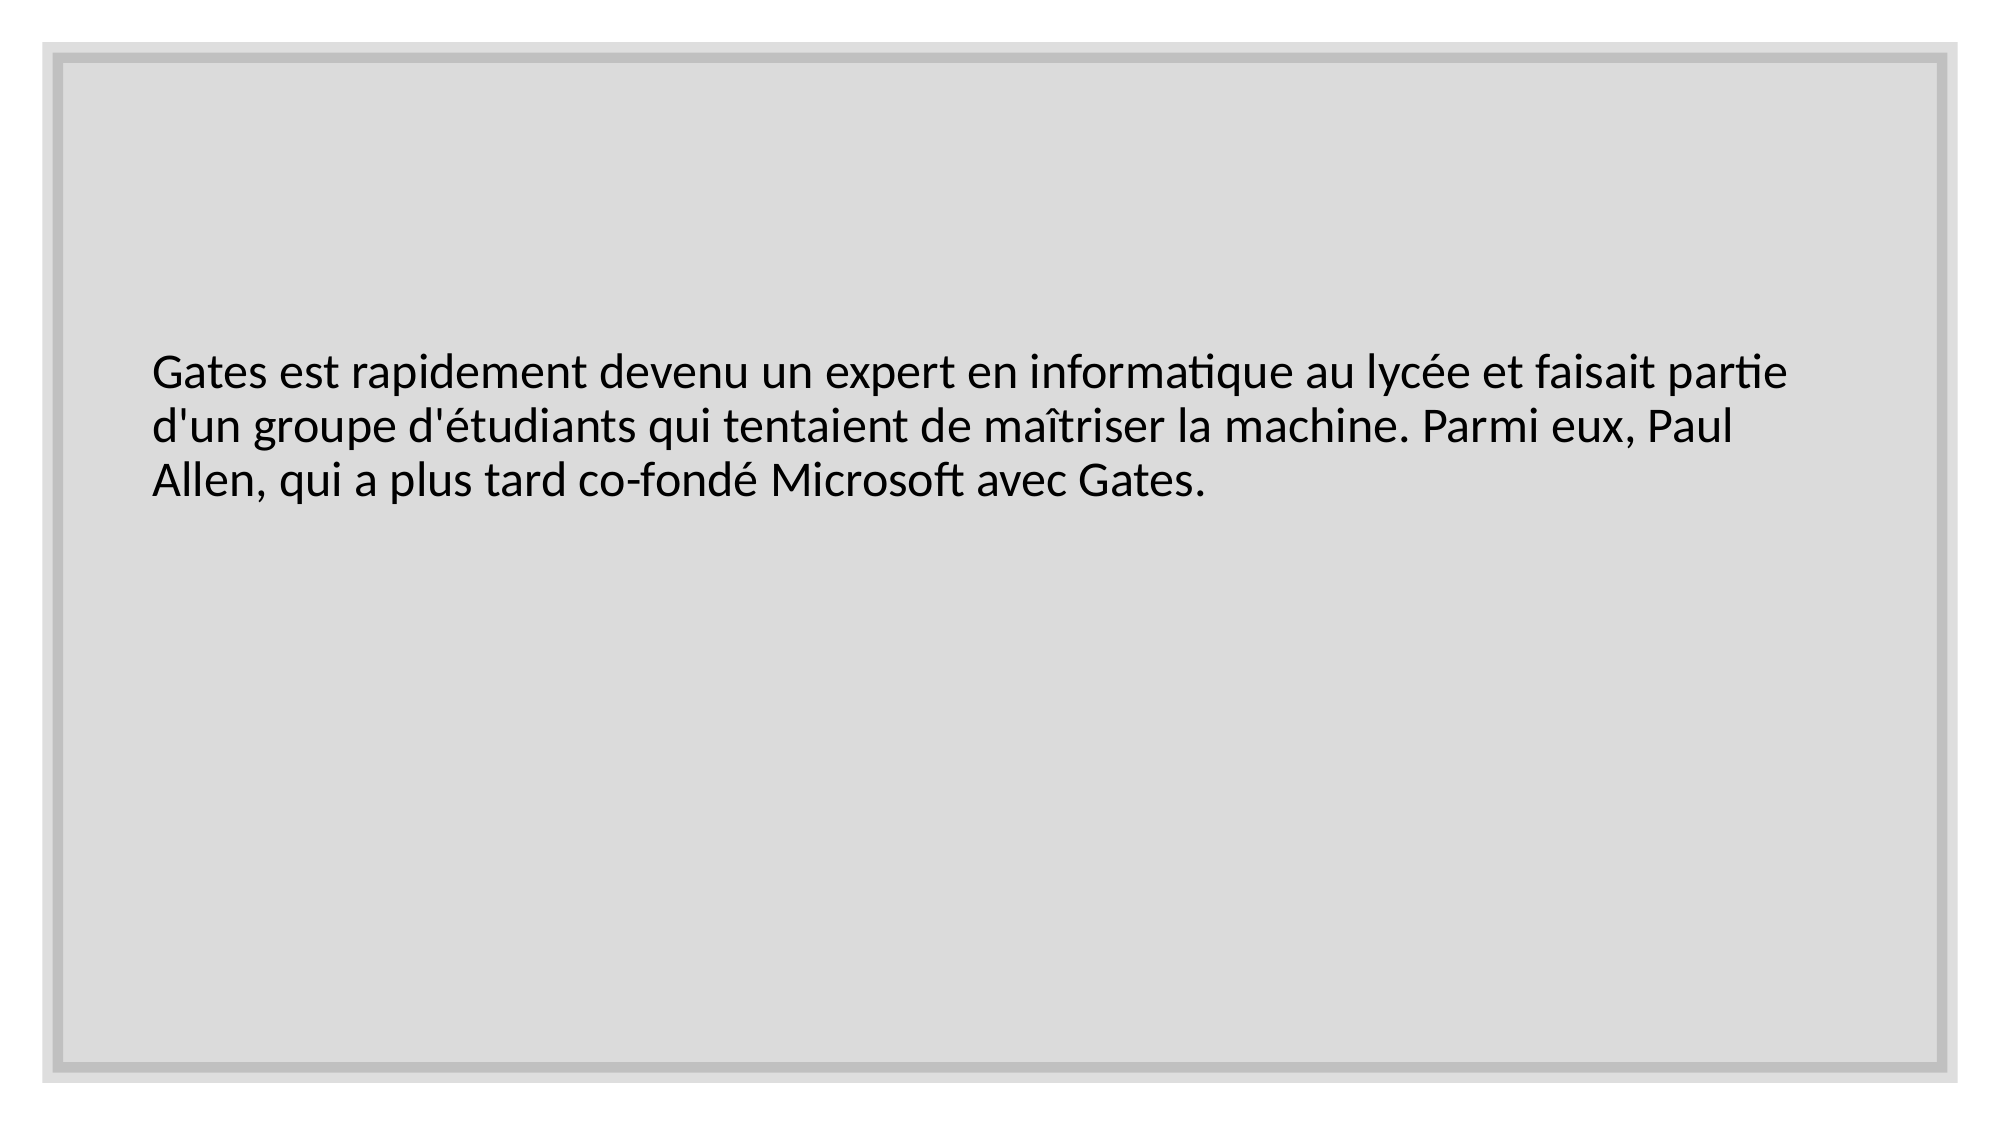

#
Gates est rapidement devenu un expert en informatique au lycée et faisait partie d'un groupe d'étudiants qui tentaient de maîtriser la machine. Parmi eux, Paul Allen, qui a plus tard co-fondé Microsoft avec Gates.